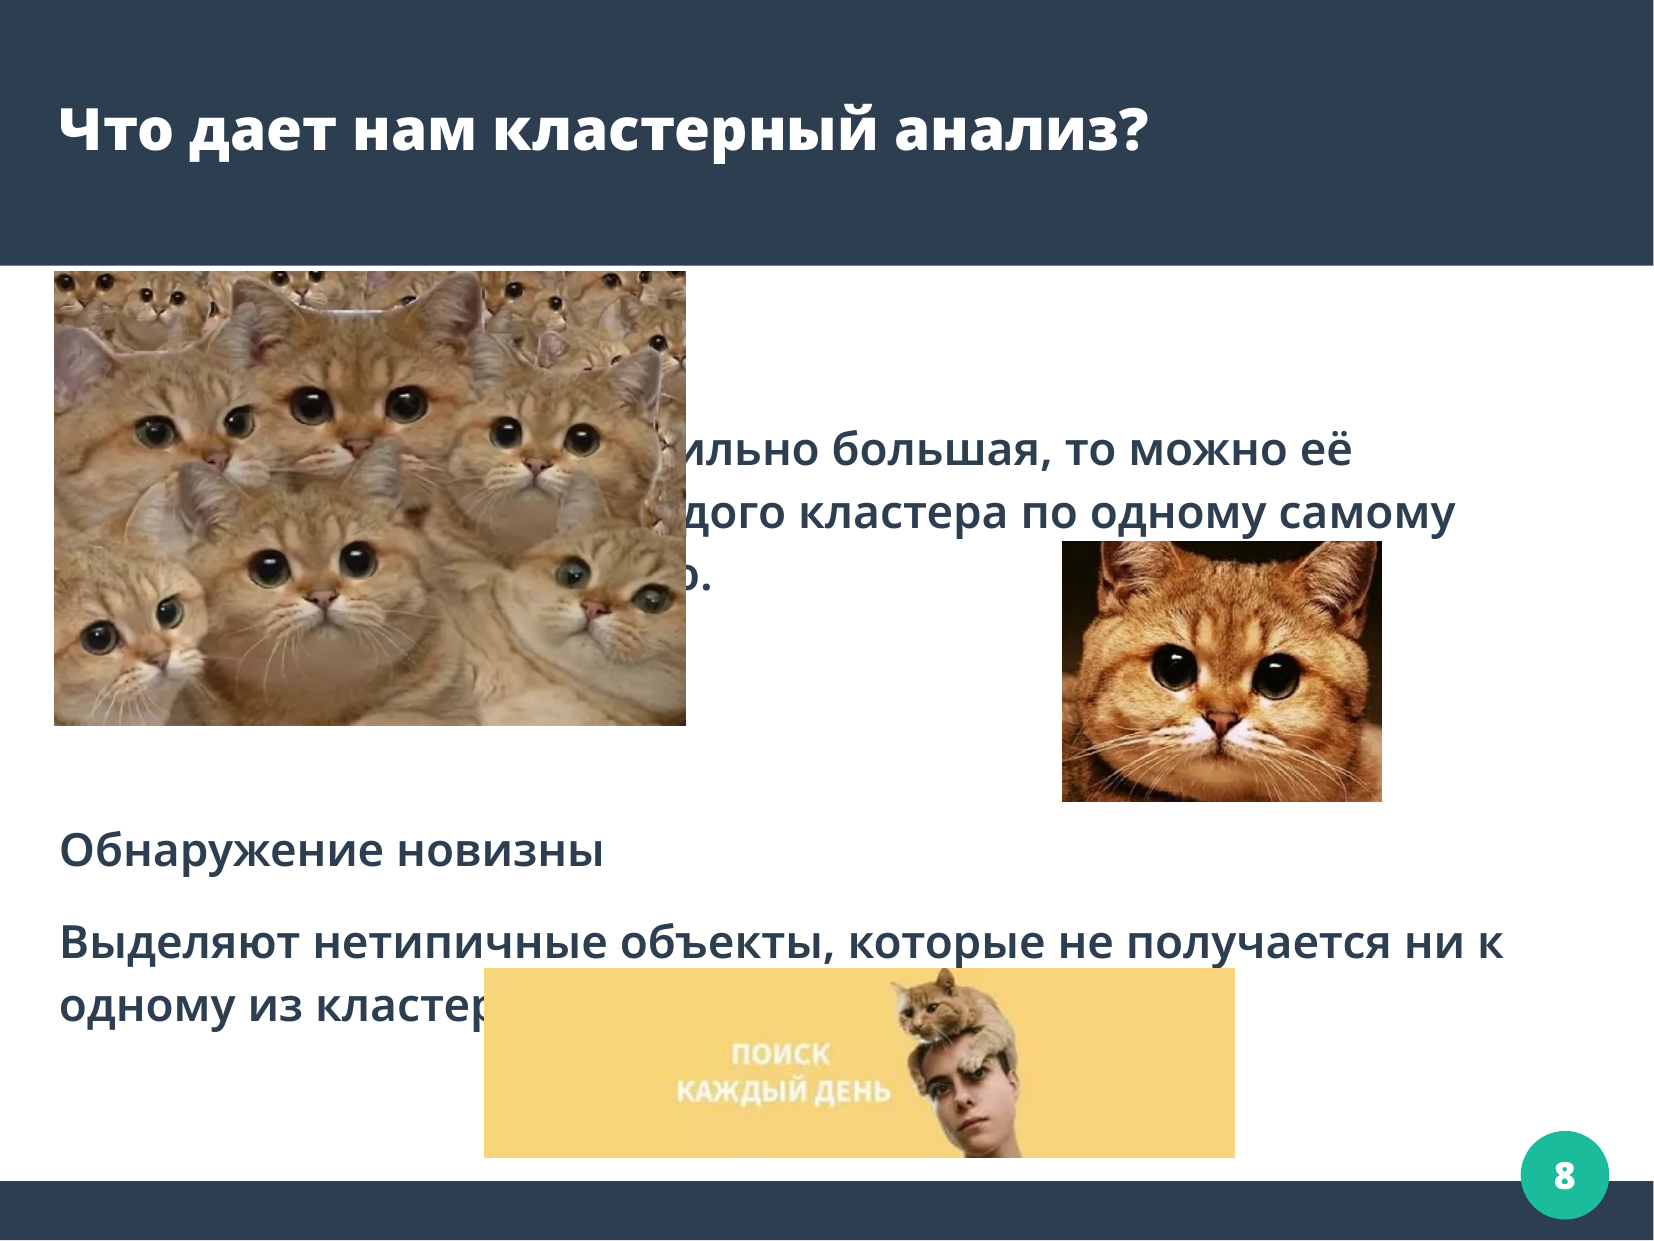

# Что дает нам кластерный анализ?
Сжатие данных.
Когда исходная выборка сильно большая, то можно её сократить, оставив от каждого кластера по одному самому типичному представителю.
Обнаружение новизны
Выделяют нетипичные объекты, которые не получается ни к одному из кластеров присоединить.
8